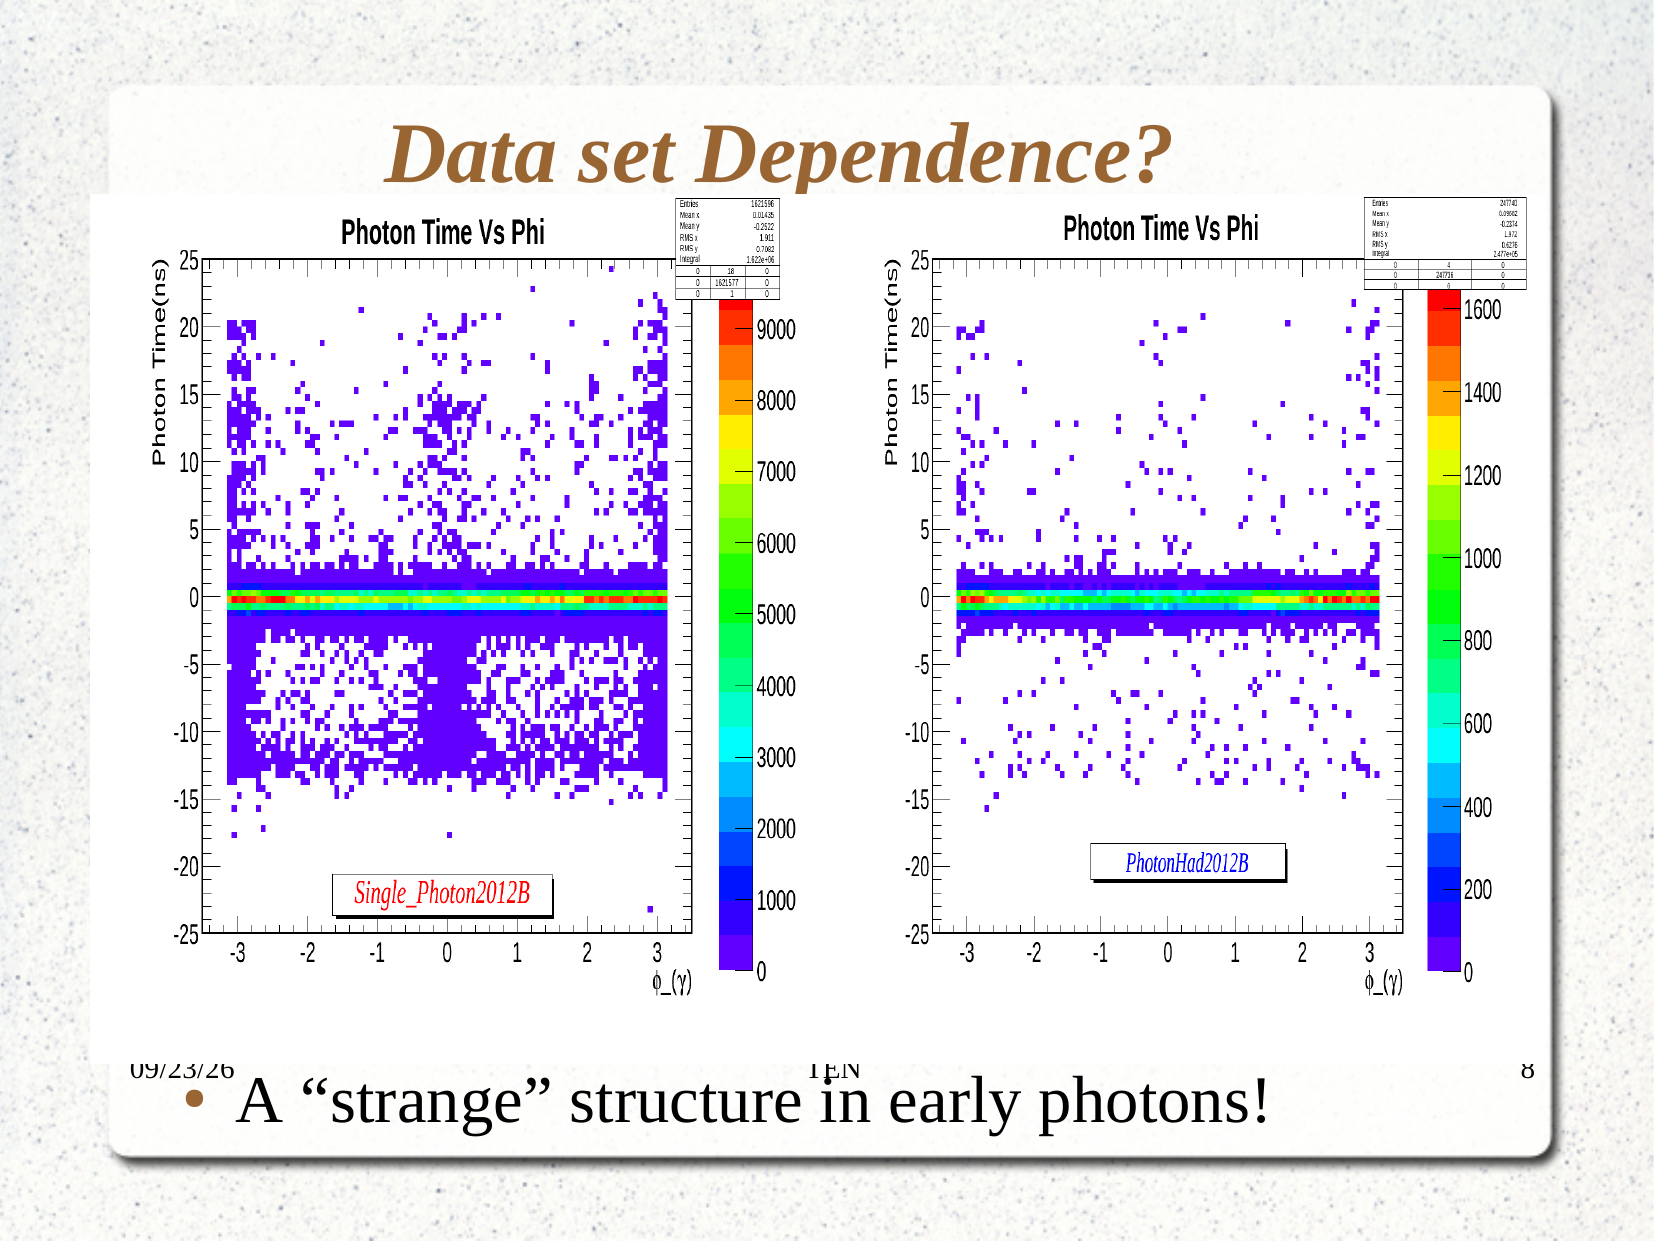

# Data set Dependence?
TEN
8
A “strange” structure in early photons!